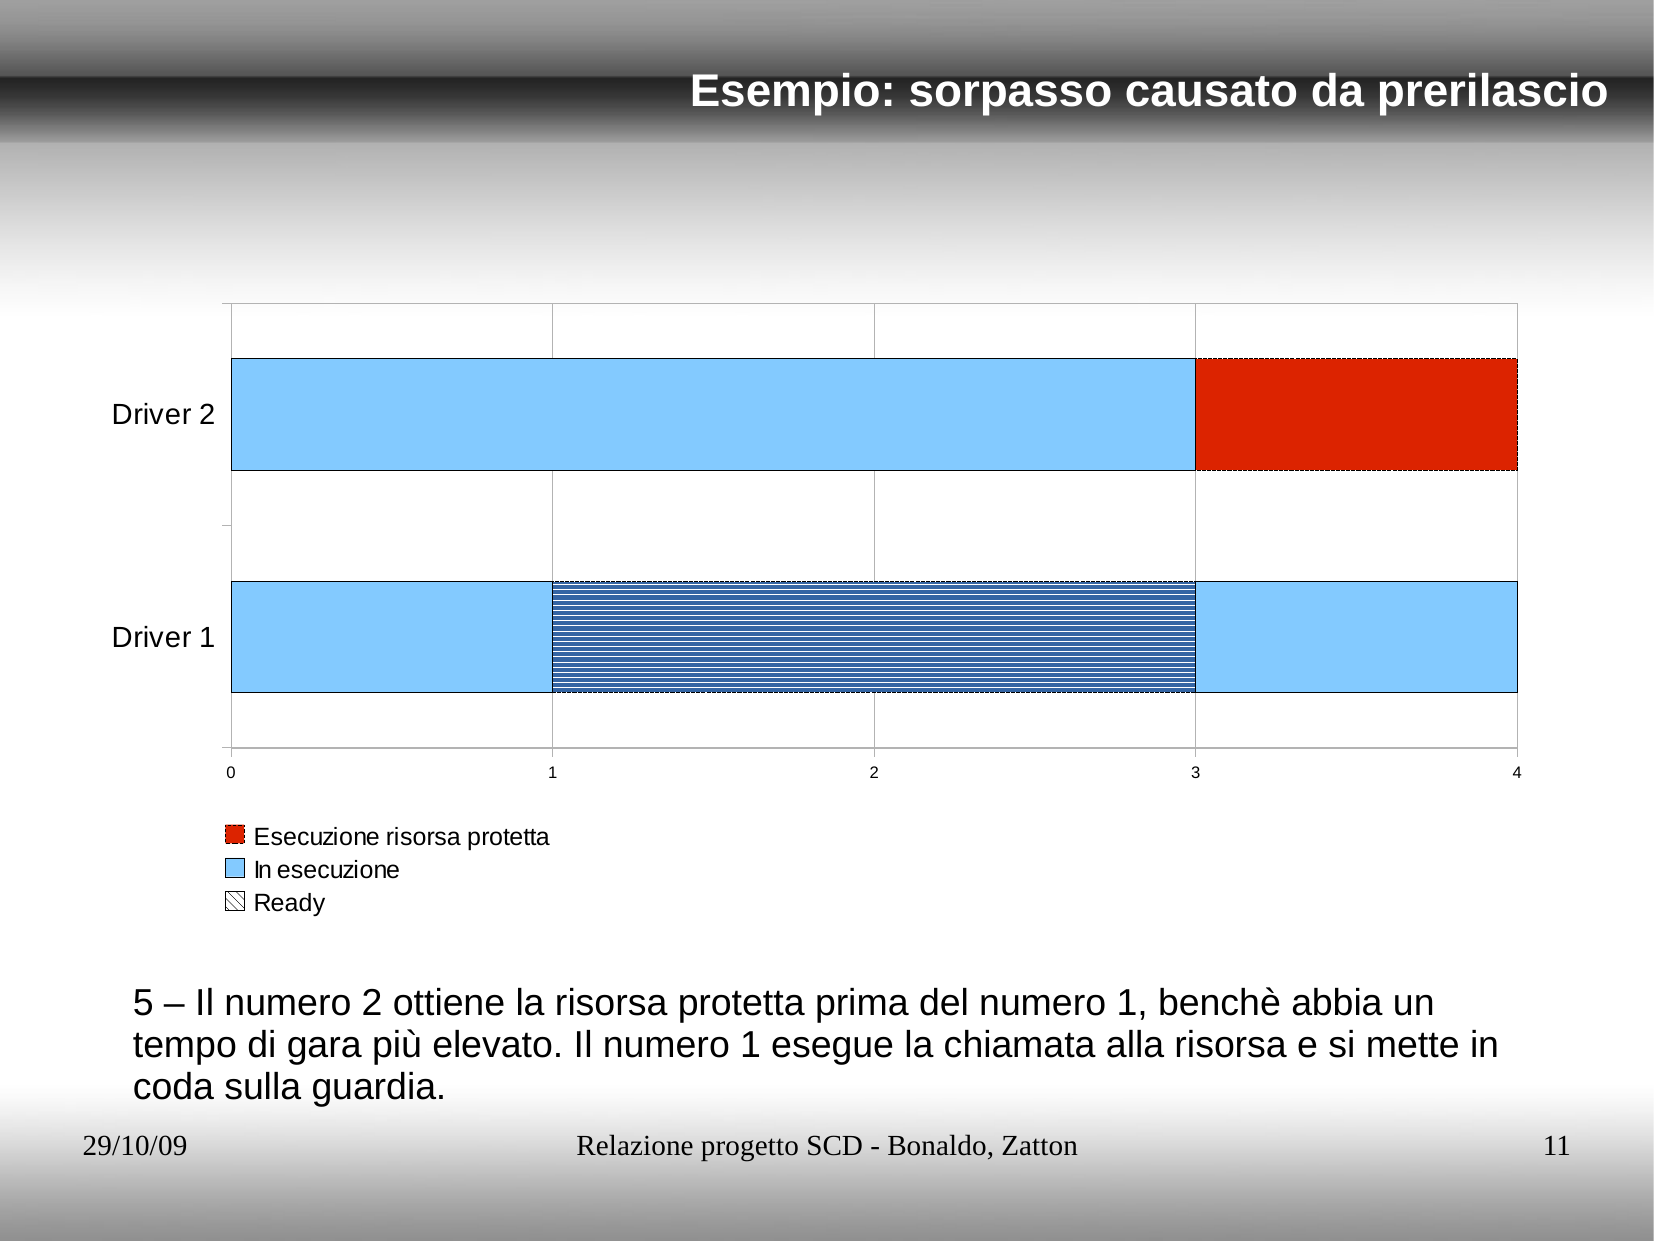

Esempio: sorpasso causato da prerilascio
### Chart
| Category | In esecuzione | Esecuzione risorsa protetta | |
|---|---|---|---|
| Driver 1 | 1.0 | 2.0 | 1.0 |
| Driver 2 | 3.0 | 1.0 | 0.0 |5 – Il numero 2 ottiene la risorsa protetta prima del numero 1, benchè abbia un tempo di gara più elevato. Il numero 1 esegue la chiamata alla risorsa e si mette in coda sulla guardia.
29/10/09
Relazione progetto SCD - Bonaldo, Zatton
11